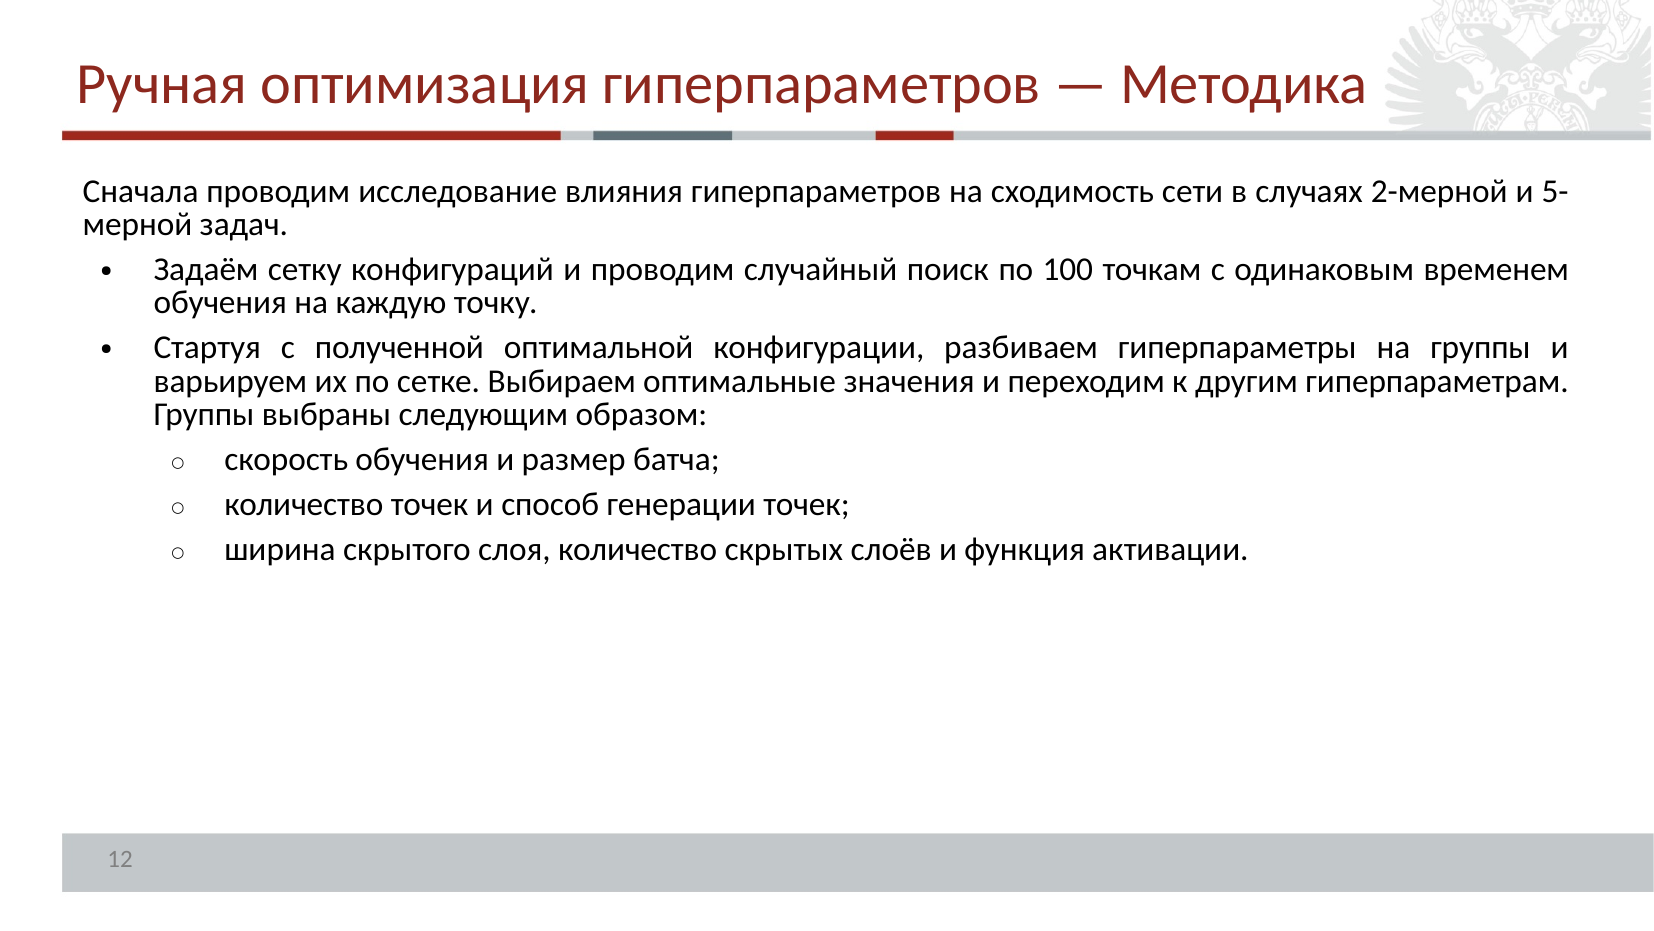

# Ручная оптимизация гиперпараметров — Методика
Сначала проводим исследование влияния гиперпараметров на сходимость сети в случаях 2-мерной и 5-мерной задач.
Задаём сетку конфигураций и проводим случайный поиск по 100 точкам с одинаковым временем обучения на каждую точку.
Стартуя с полученной оптимальной конфигурации, разбиваем гиперпараметры на группы и варьируем их по сетке. Выбираем оптимальные значения и переходим к другим гиперпараметрам. Группы выбраны следующим образом:
скорость обучения и размер батча;
количество точек и способ генерации точек;
ширина скрытого слоя, количество скрытых слоёв и функция активации.
12